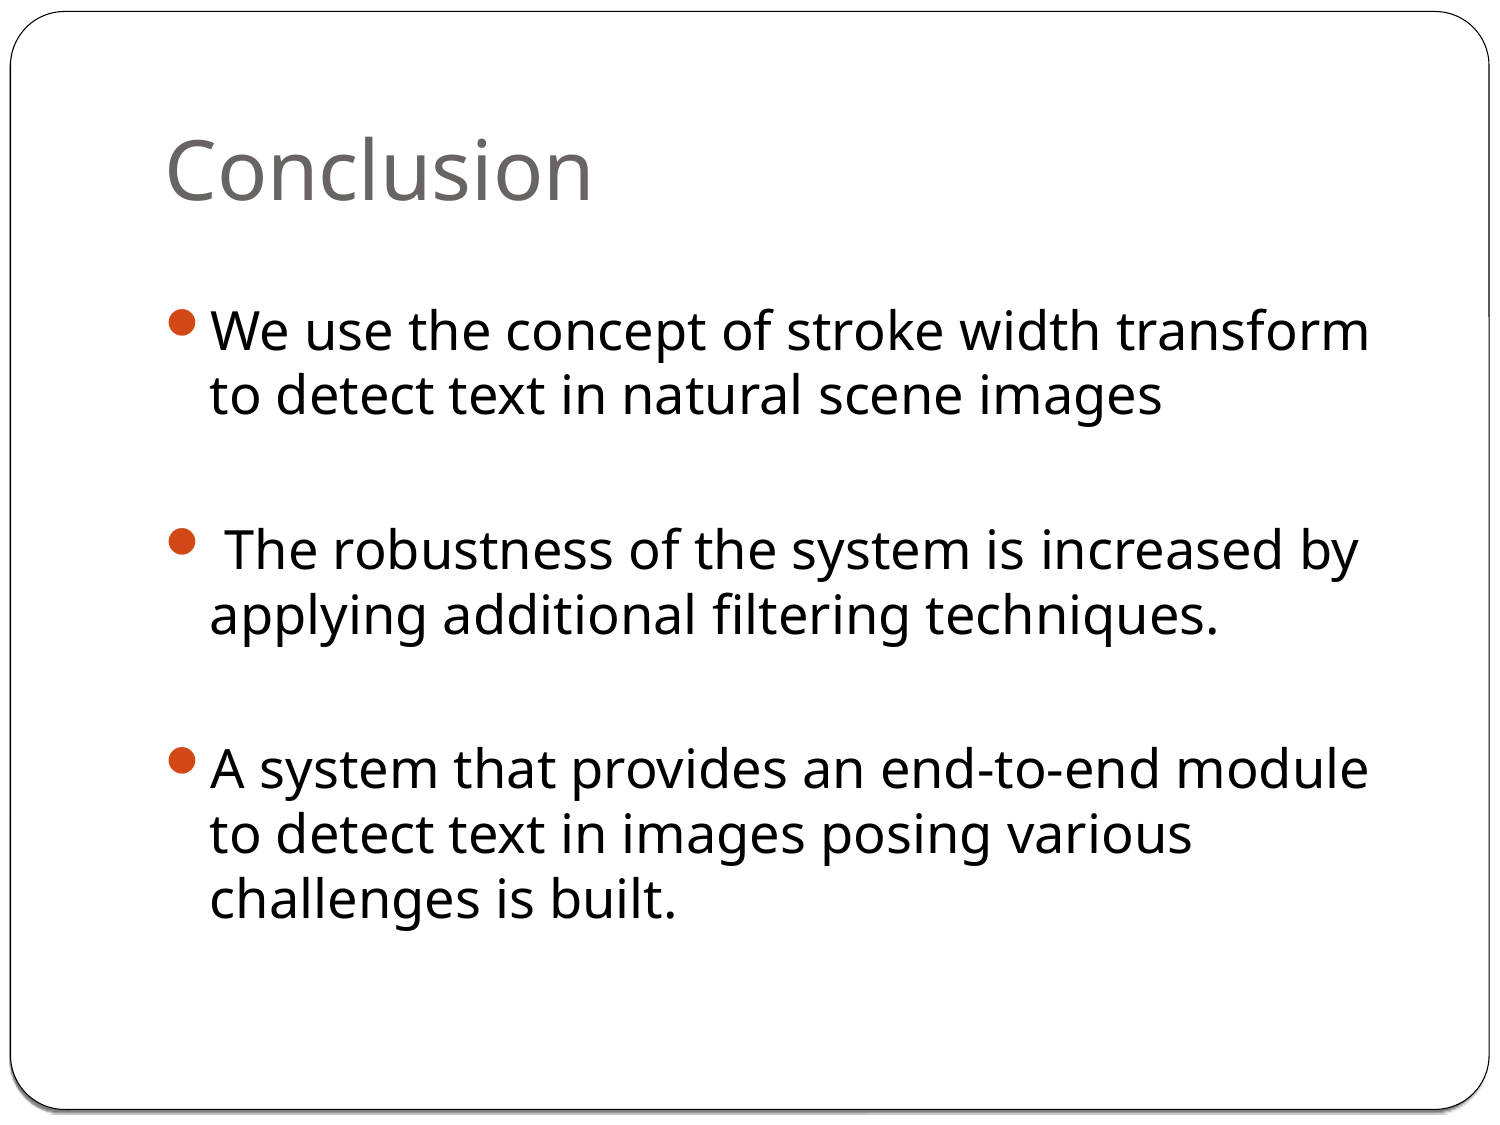

# Conclusion
We use the concept of stroke width transform to detect text in natural scene images
 The robustness of the system is increased by applying additional filtering techniques.
A system that provides an end-to-end module to detect text in images posing various challenges is built.